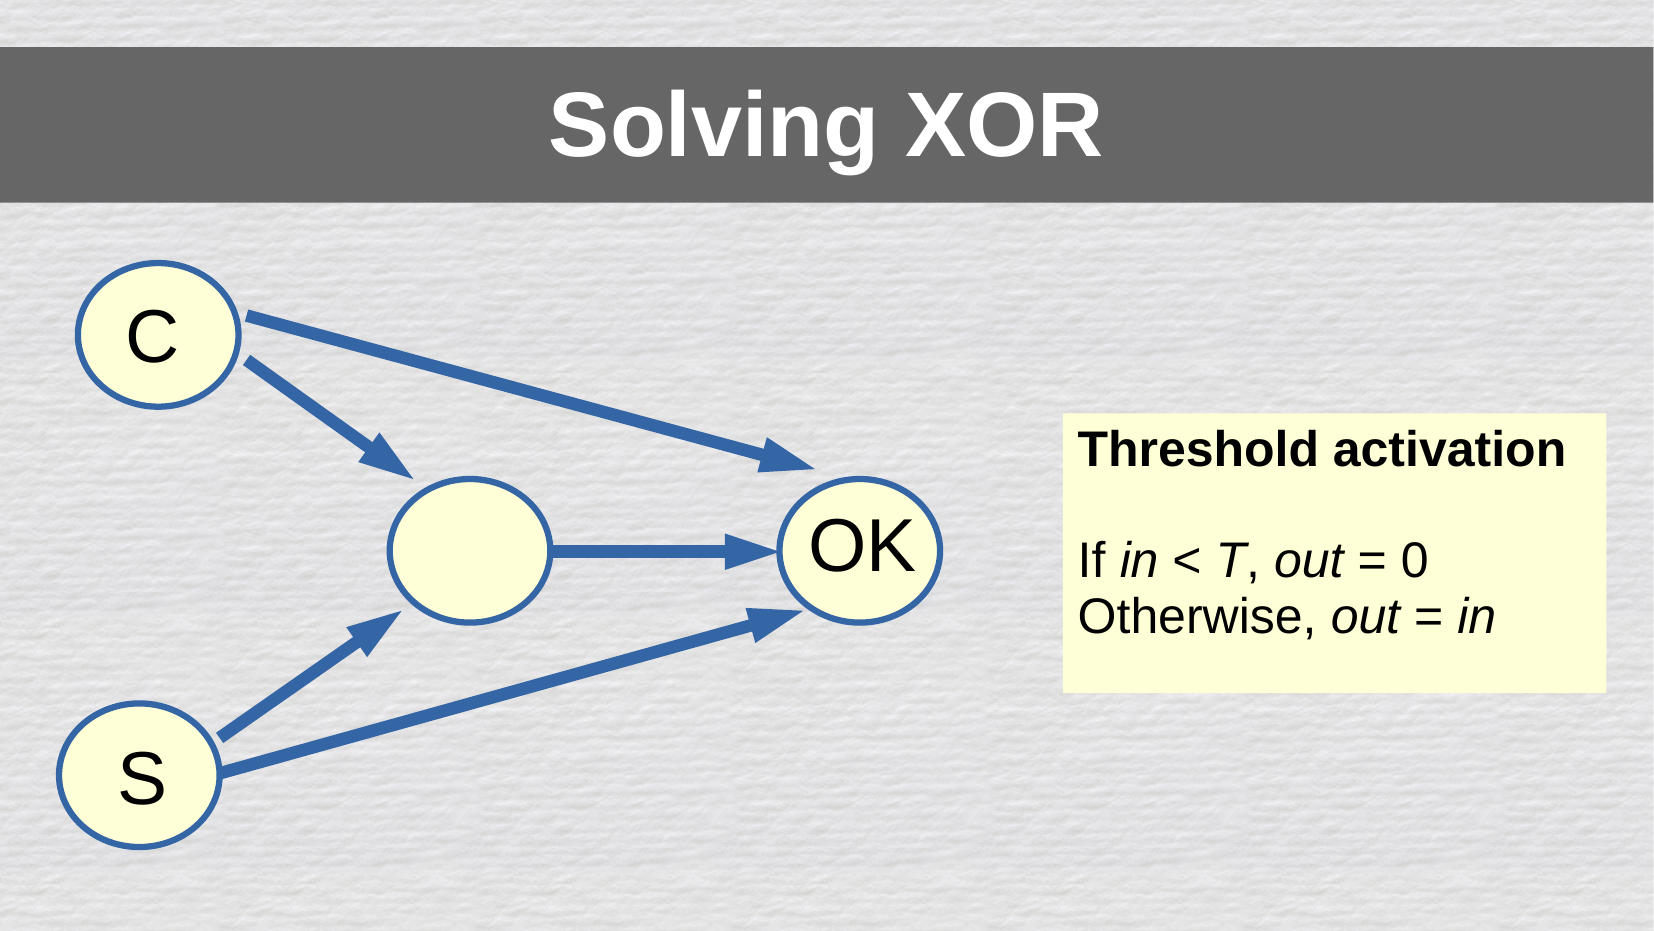

# Solving XOR
C
Threshold activation
If in < T, out = 0
Otherwise, out = in
OK
S
| | | | | |
| --- | --- | --- | --- | --- |
| | | | | |
| | | | | |
| | | | | |
| | | | | |